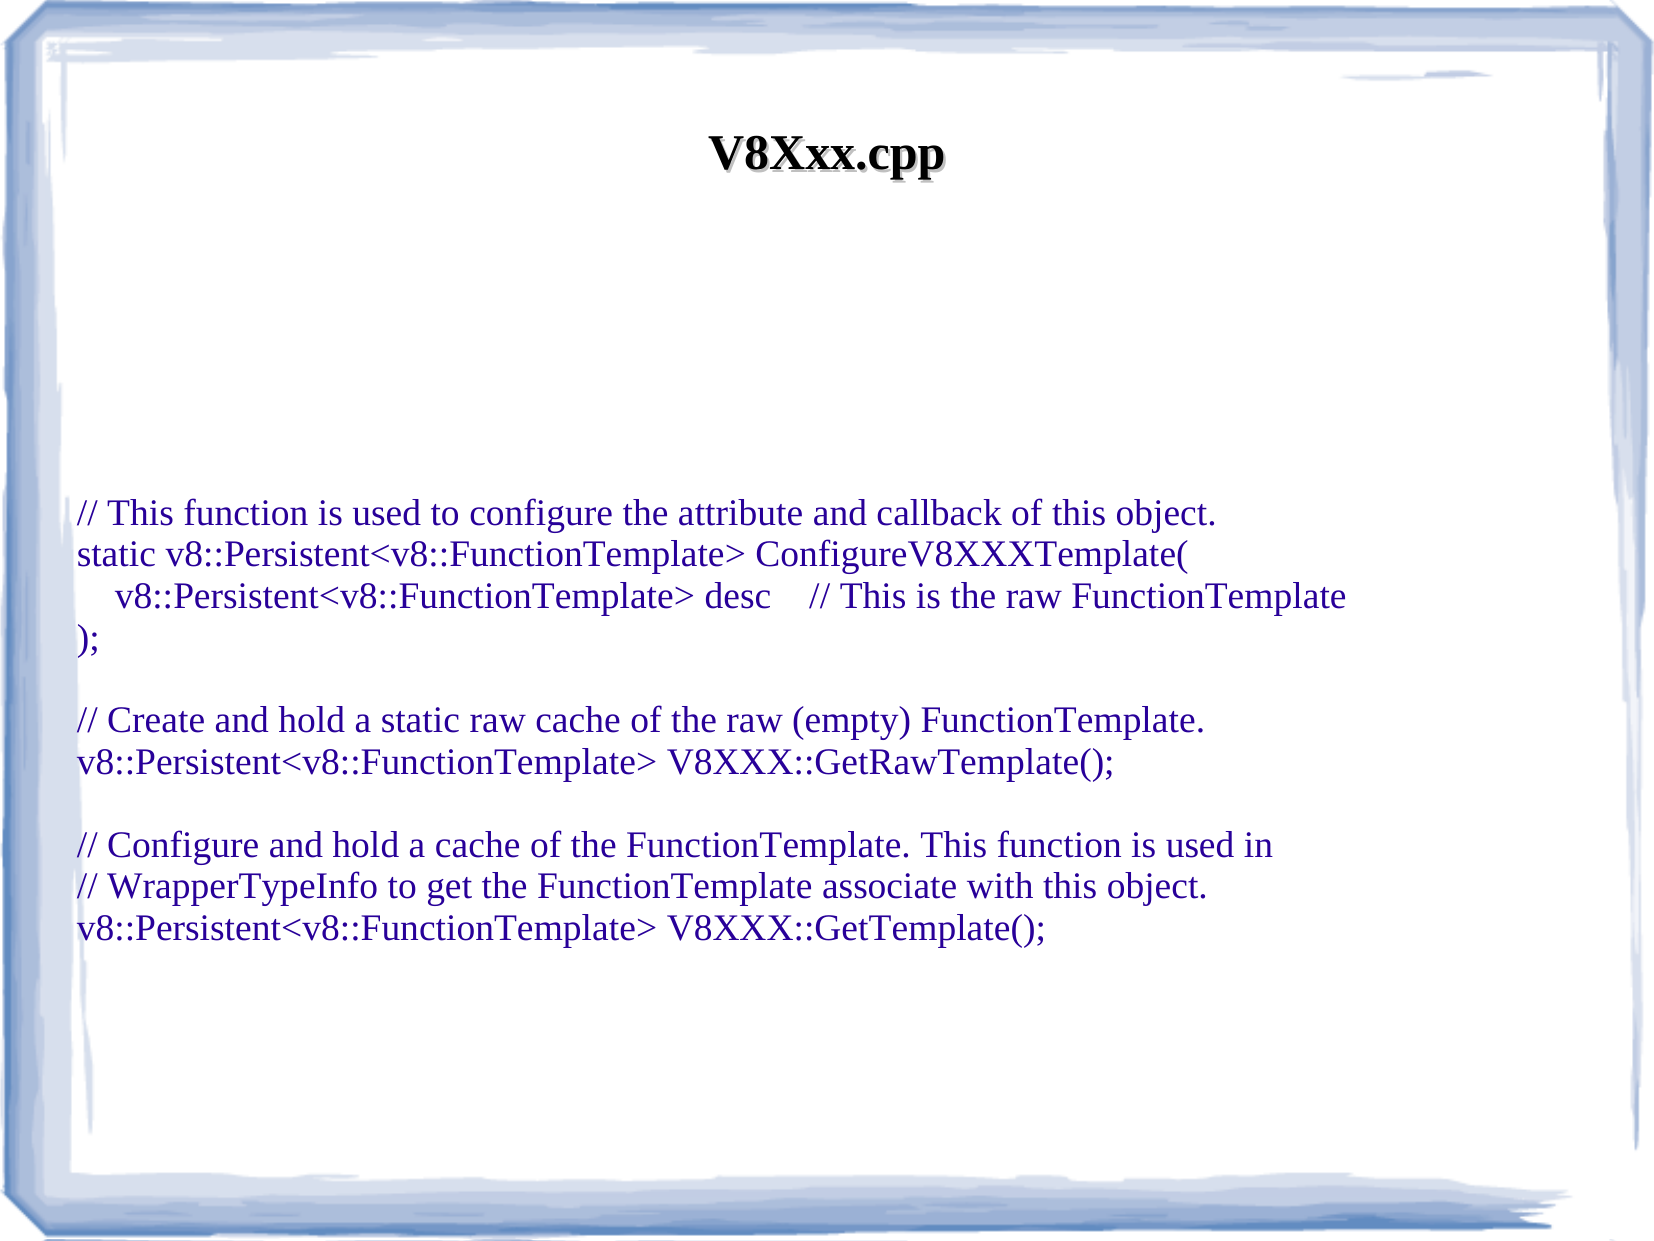

# V8Xxx.cpp
// This function is used to configure the attribute and callback of this object.
static v8::Persistent<v8::FunctionTemplate> ConfigureV8XXXTemplate(
 v8::Persistent<v8::FunctionTemplate> desc // This is the raw FunctionTemplate
);
// Create and hold a static raw cache of the raw (empty) FunctionTemplate.
v8::Persistent<v8::FunctionTemplate> V8XXX::GetRawTemplate();
// Configure and hold a cache of the FunctionTemplate. This function is used in
// WrapperTypeInfo to get the FunctionTemplate associate with this object.
v8::Persistent<v8::FunctionTemplate> V8XXX::GetTemplate();